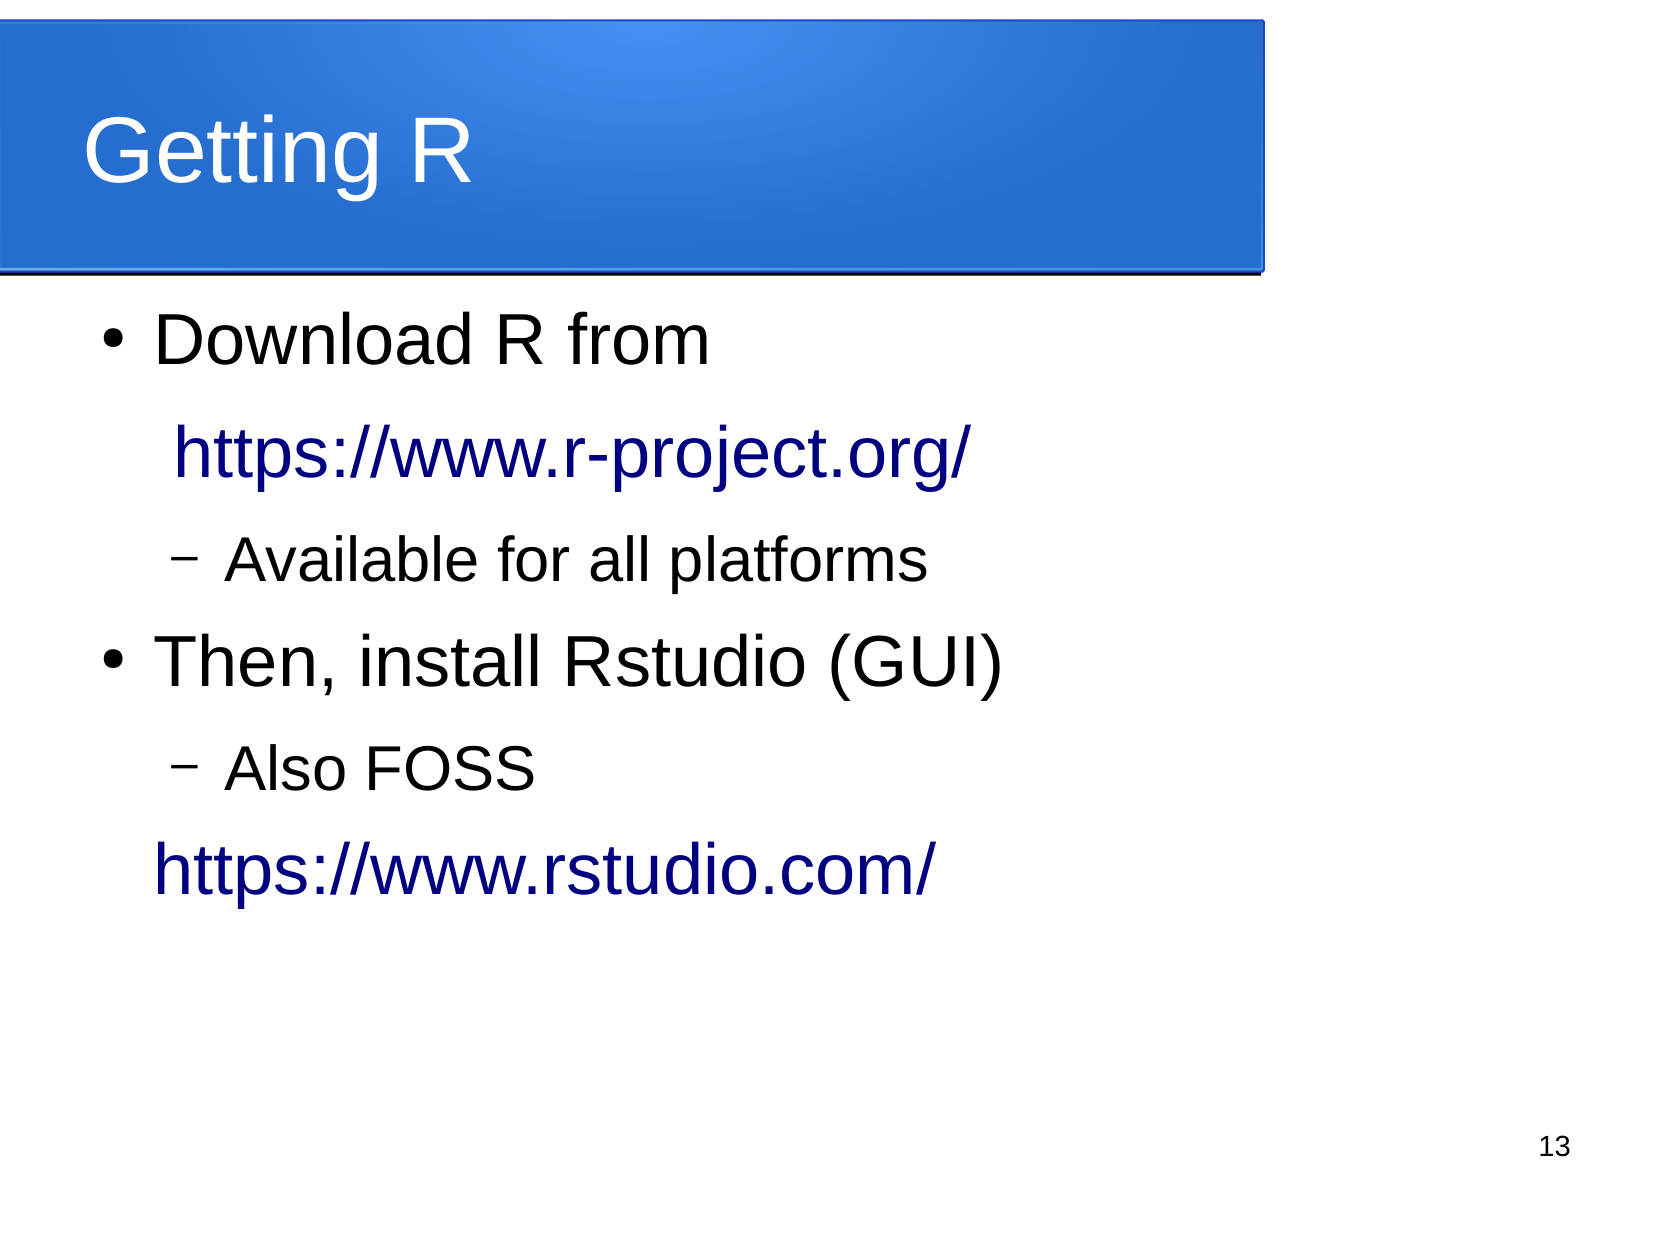

# Getting R
Download R from
 https://www.r-project.org/
Available for all platforms
Then, install Rstudio (GUI)
Also FOSS
https://www.rstudio.com/
13